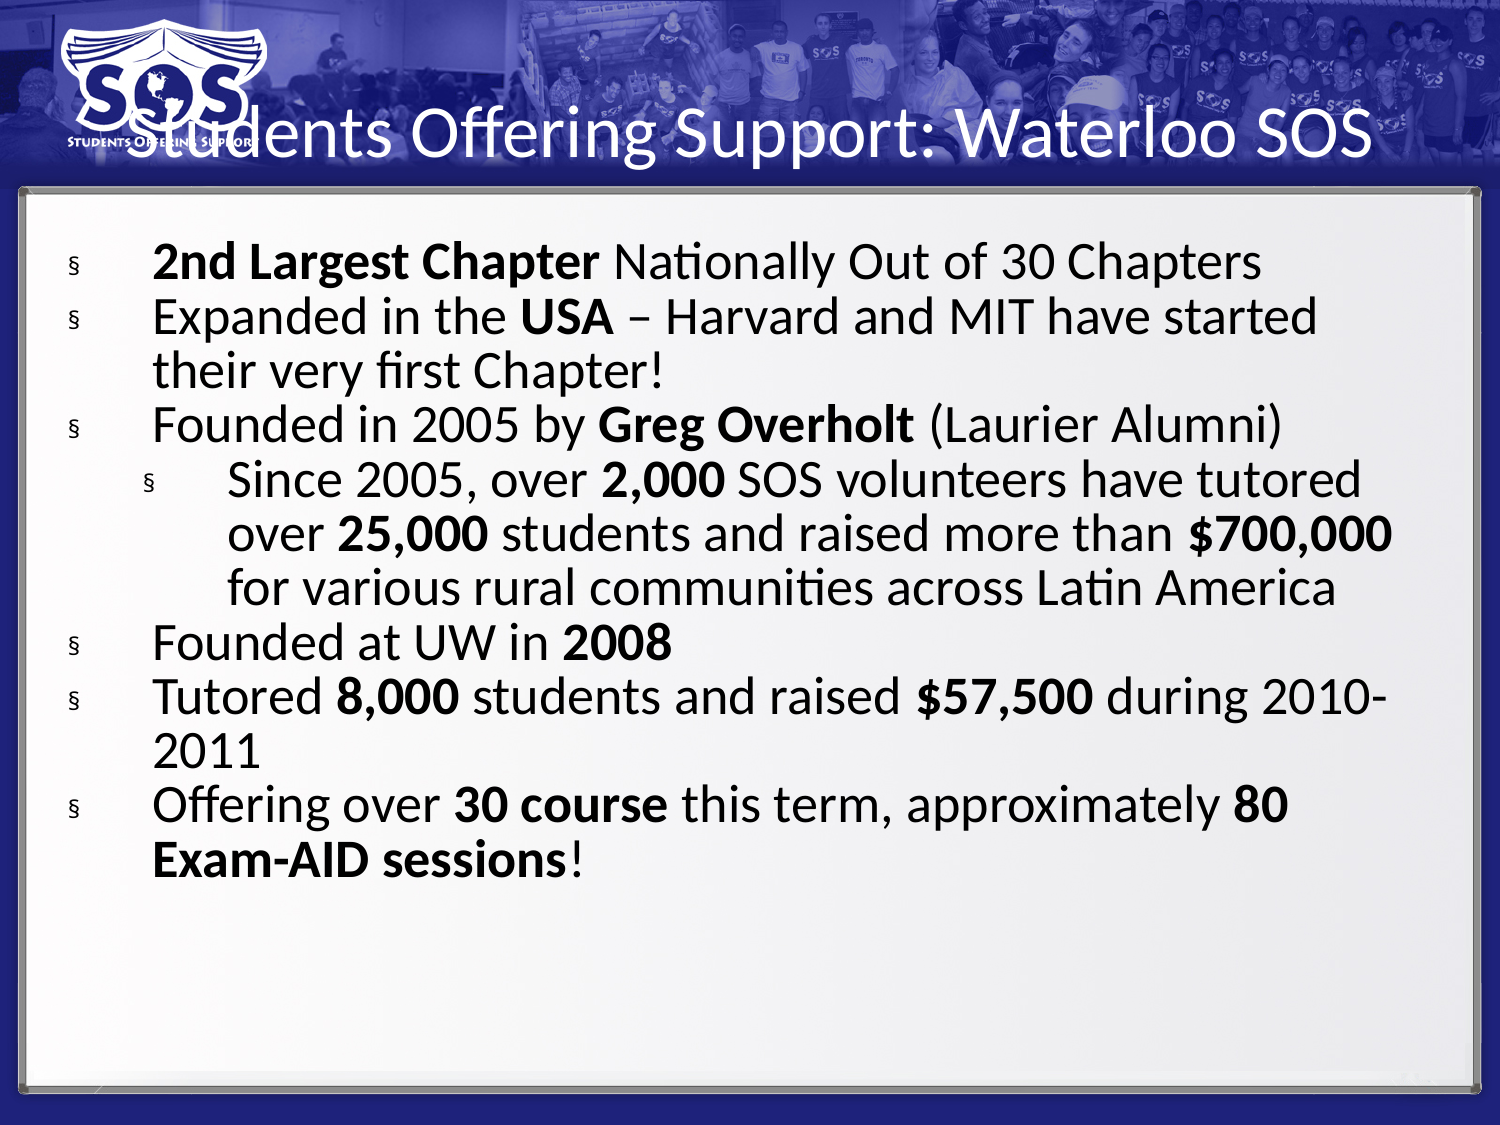

# Students Offering Support: Waterloo SOS
2nd Largest Chapter Nationally Out of 30 Chapters
Expanded in the USA – Harvard and MIT have started their very first Chapter!
Founded in 2005 by Greg Overholt (Laurier Alumni)
Since 2005, over 2,000 SOS volunteers have tutored over 25,000 students and raised more than $700,000 for various rural communities across Latin America
Founded at UW in 2008
Tutored 8,000 students and raised $57,500 during 2010-2011
Offering over 30 course this term, approximately 80 Exam-AID sessions!